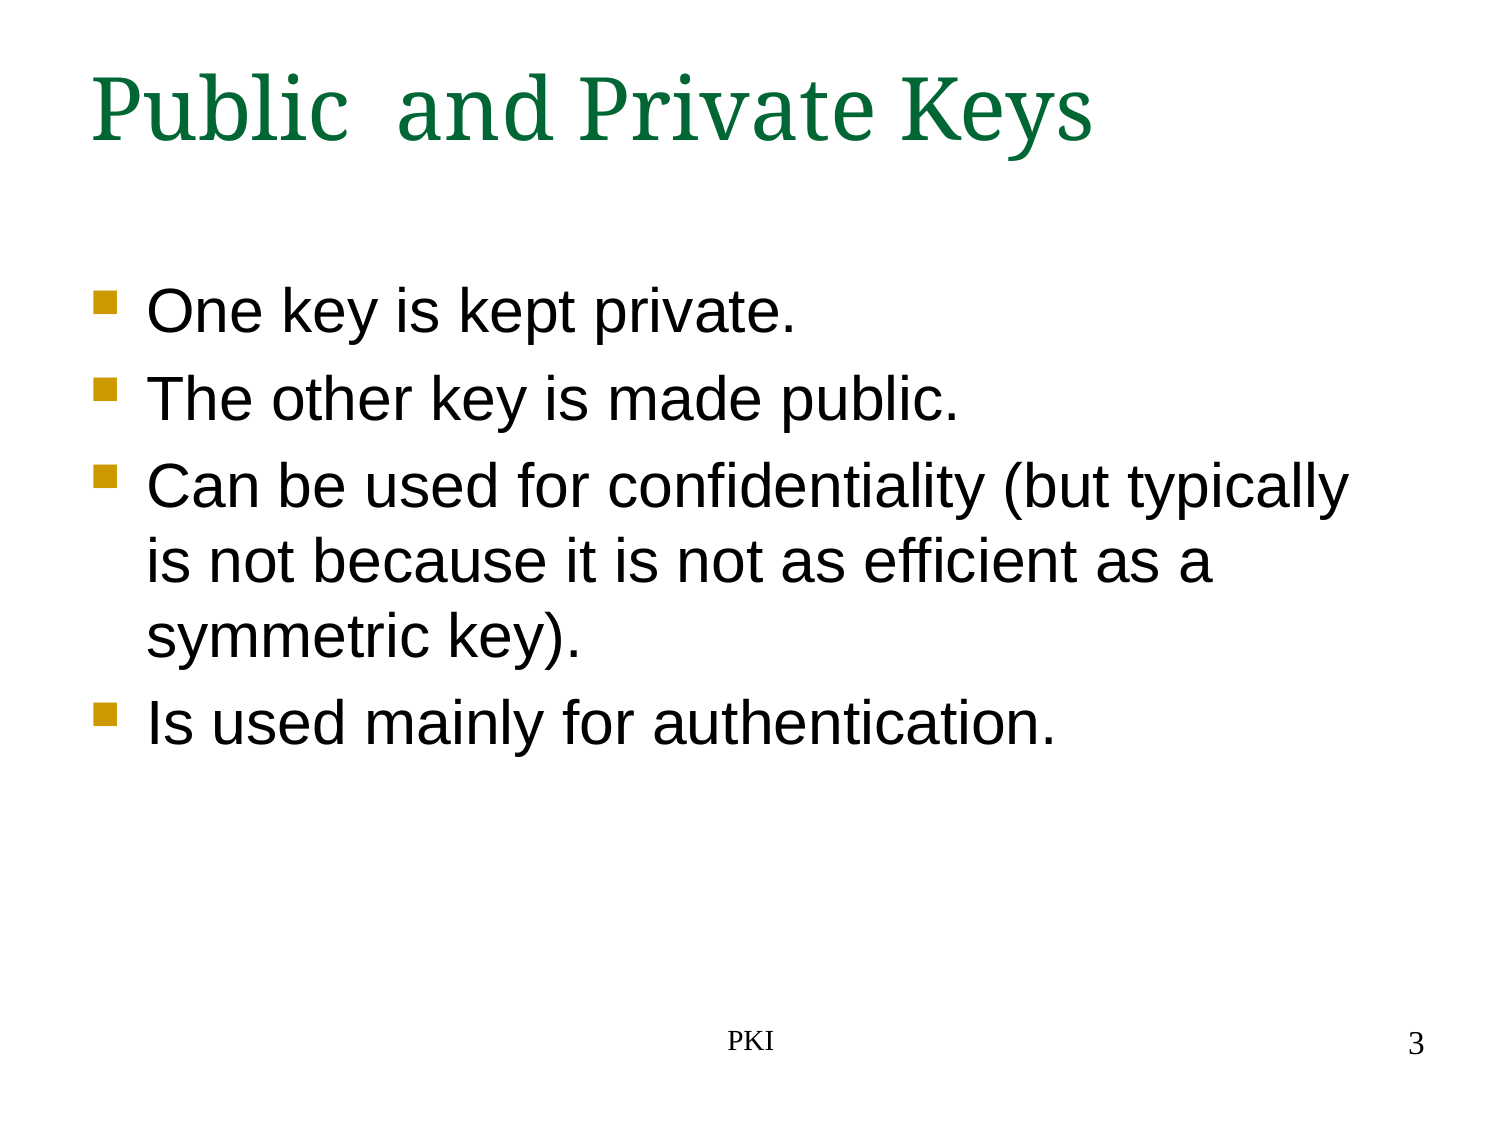

# Public and Private Keys
One key is kept private.
The other key is made public.
Can be used for confidentiality (but typically is not because it is not as efficient as a symmetric key).
Is used mainly for authentication.
PKI
3